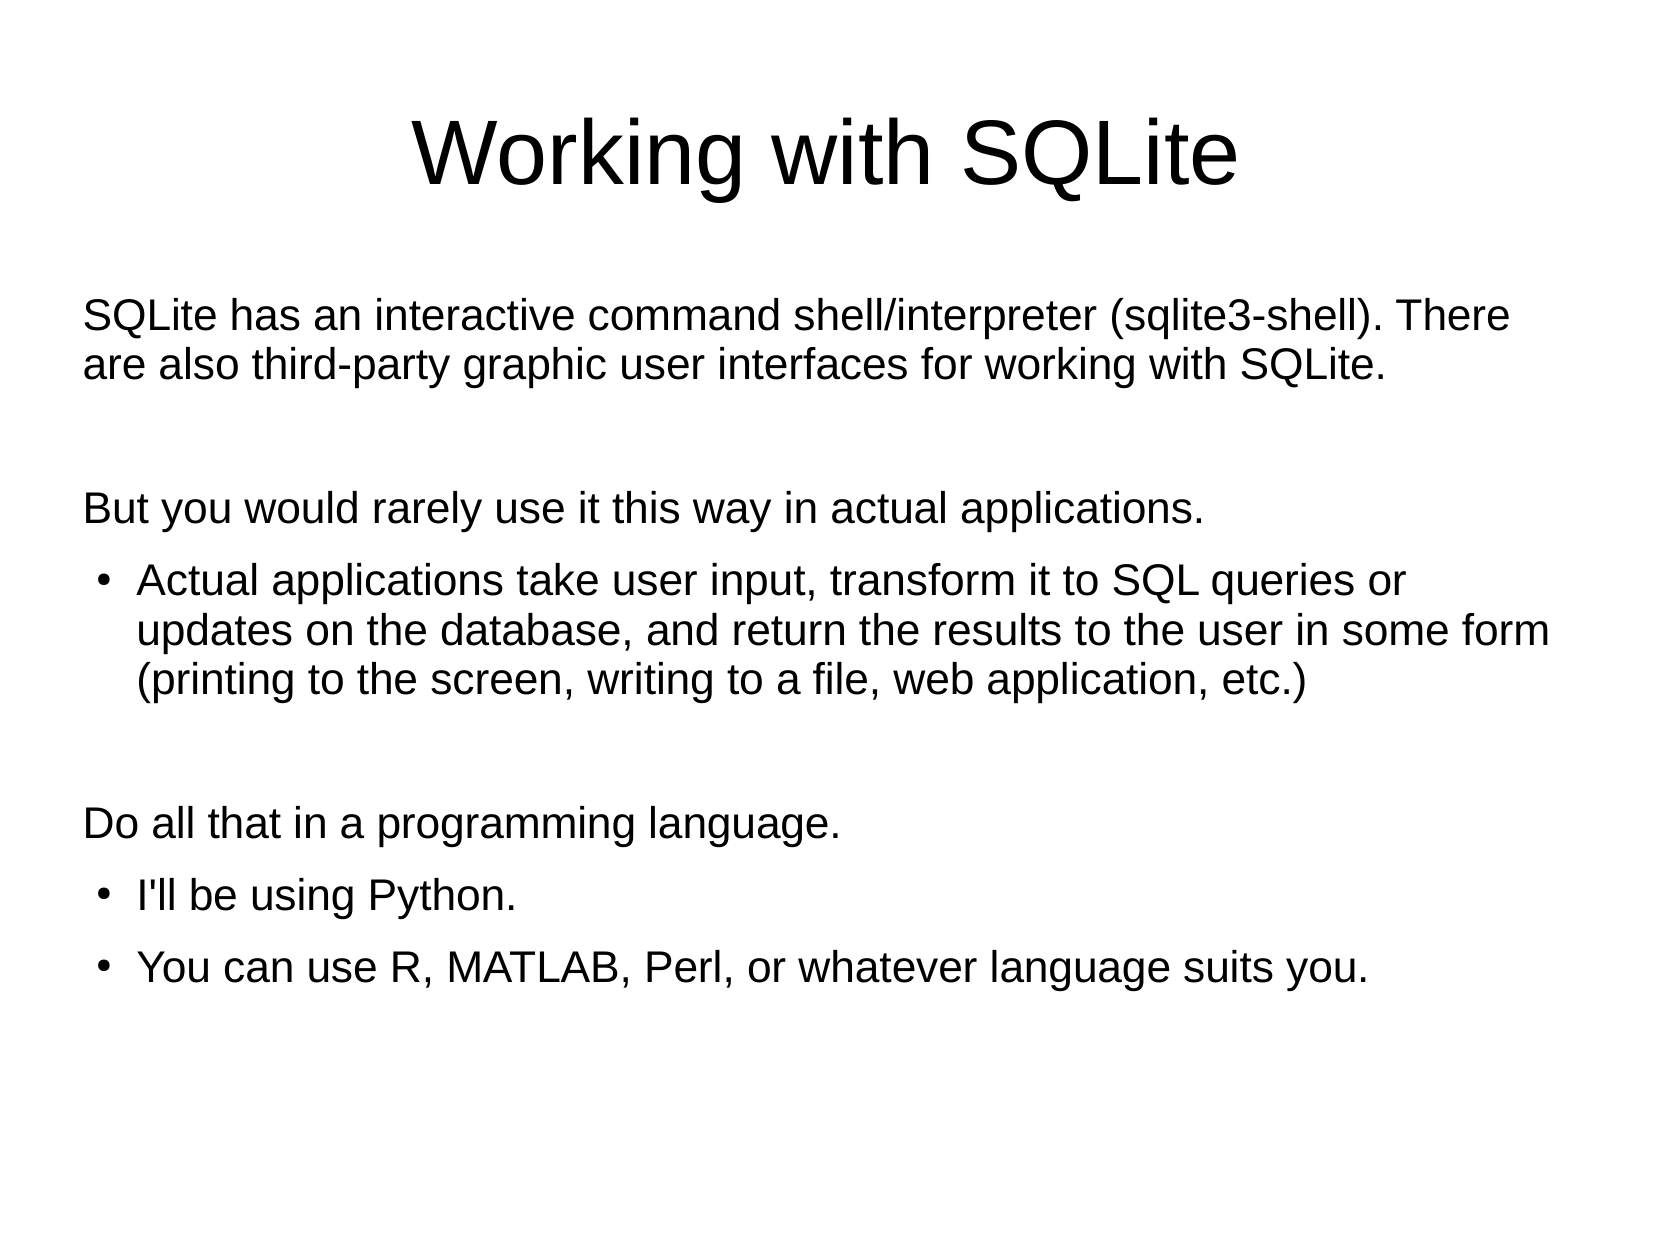

# Working with SQLite
SQLite has an interactive command shell/interpreter (sqlite3-shell). There are also third-party graphic user interfaces for working with SQLite.
But you would rarely use it this way in actual applications.
Actual applications take user input, transform it to SQL queries or updates on the database, and return the results to the user in some form (printing to the screen, writing to a file, web application, etc.)
Do all that in a programming language.
I'll be using Python.
You can use R, MATLAB, Perl, or whatever language suits you.